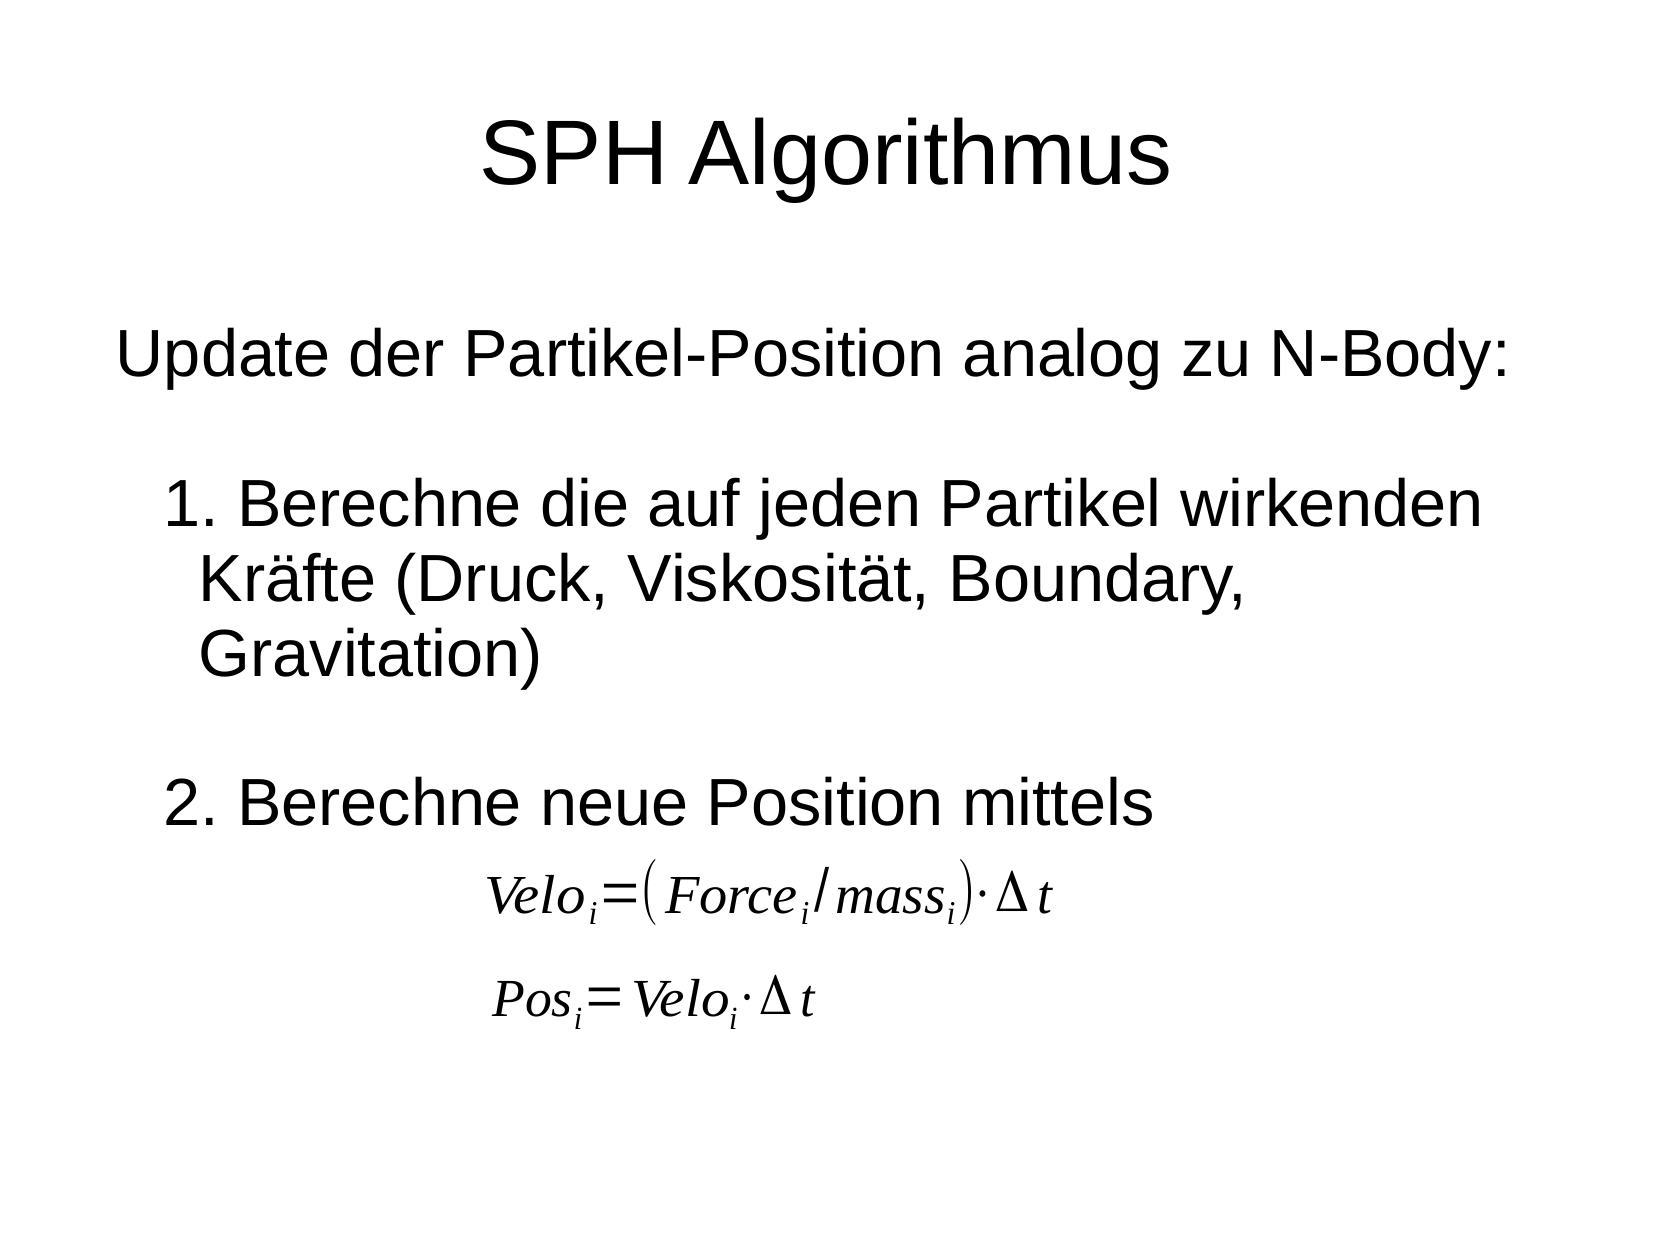

# SPH Algorithmus
Update der Partikel-Position analog zu N-Body:
 Berechne die auf jeden Partikel wirkenden Kräfte (Druck, Viskosität, Boundary, Gravitation)
 Berechne neue Position mittels
Velo
Force
mass
t
=
(
/
)
⋅
Δ
i
i
i
Pos
Velo
t
=
⋅
Δ
i
i